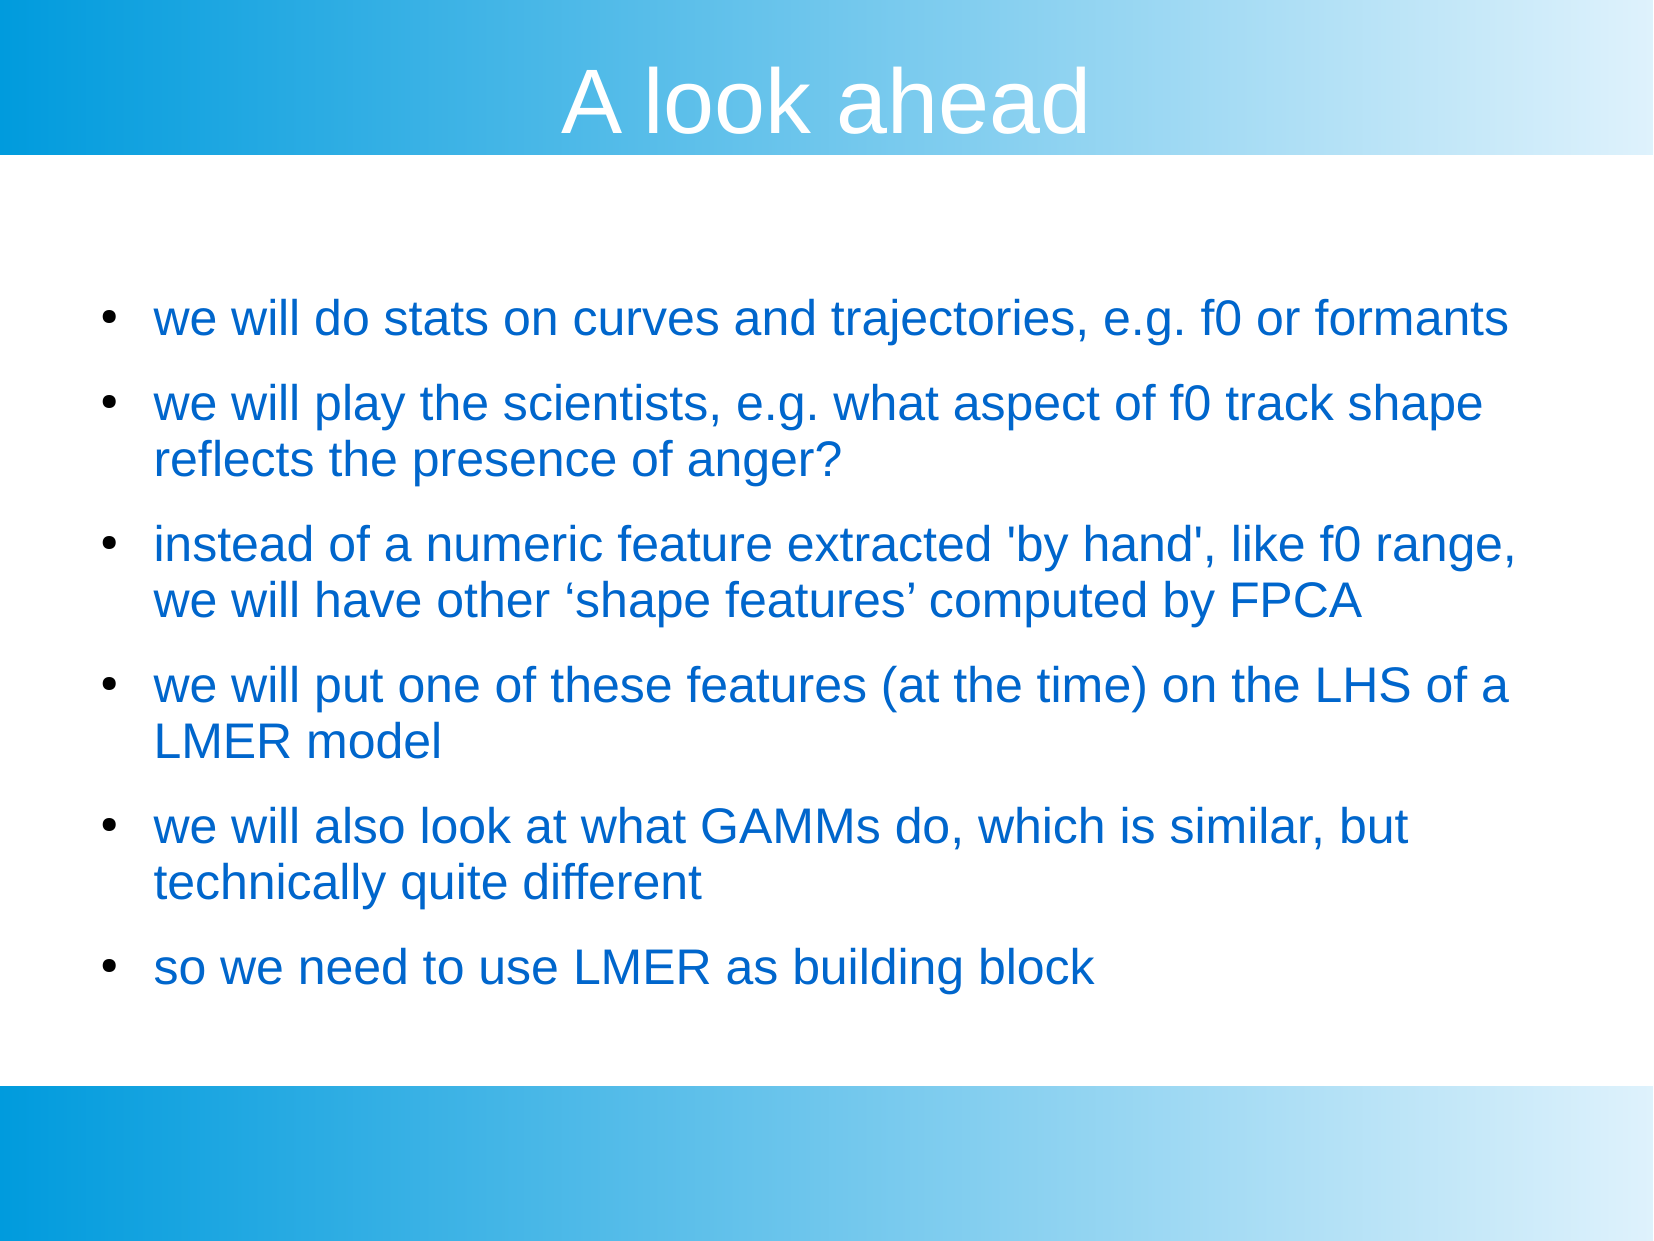

# A look ahead
we will do stats on curves and trajectories, e.g. f0 or formants
we will play the scientists, e.g. what aspect of f0 track shape reflects the presence of anger?
instead of a numeric feature extracted 'by hand', like f0 range, we will have other ‘shape features’ computed by FPCA
we will put one of these features (at the time) on the LHS of a LMER model
we will also look at what GAMMs do, which is similar, but technically quite different
so we need to use LMER as building block